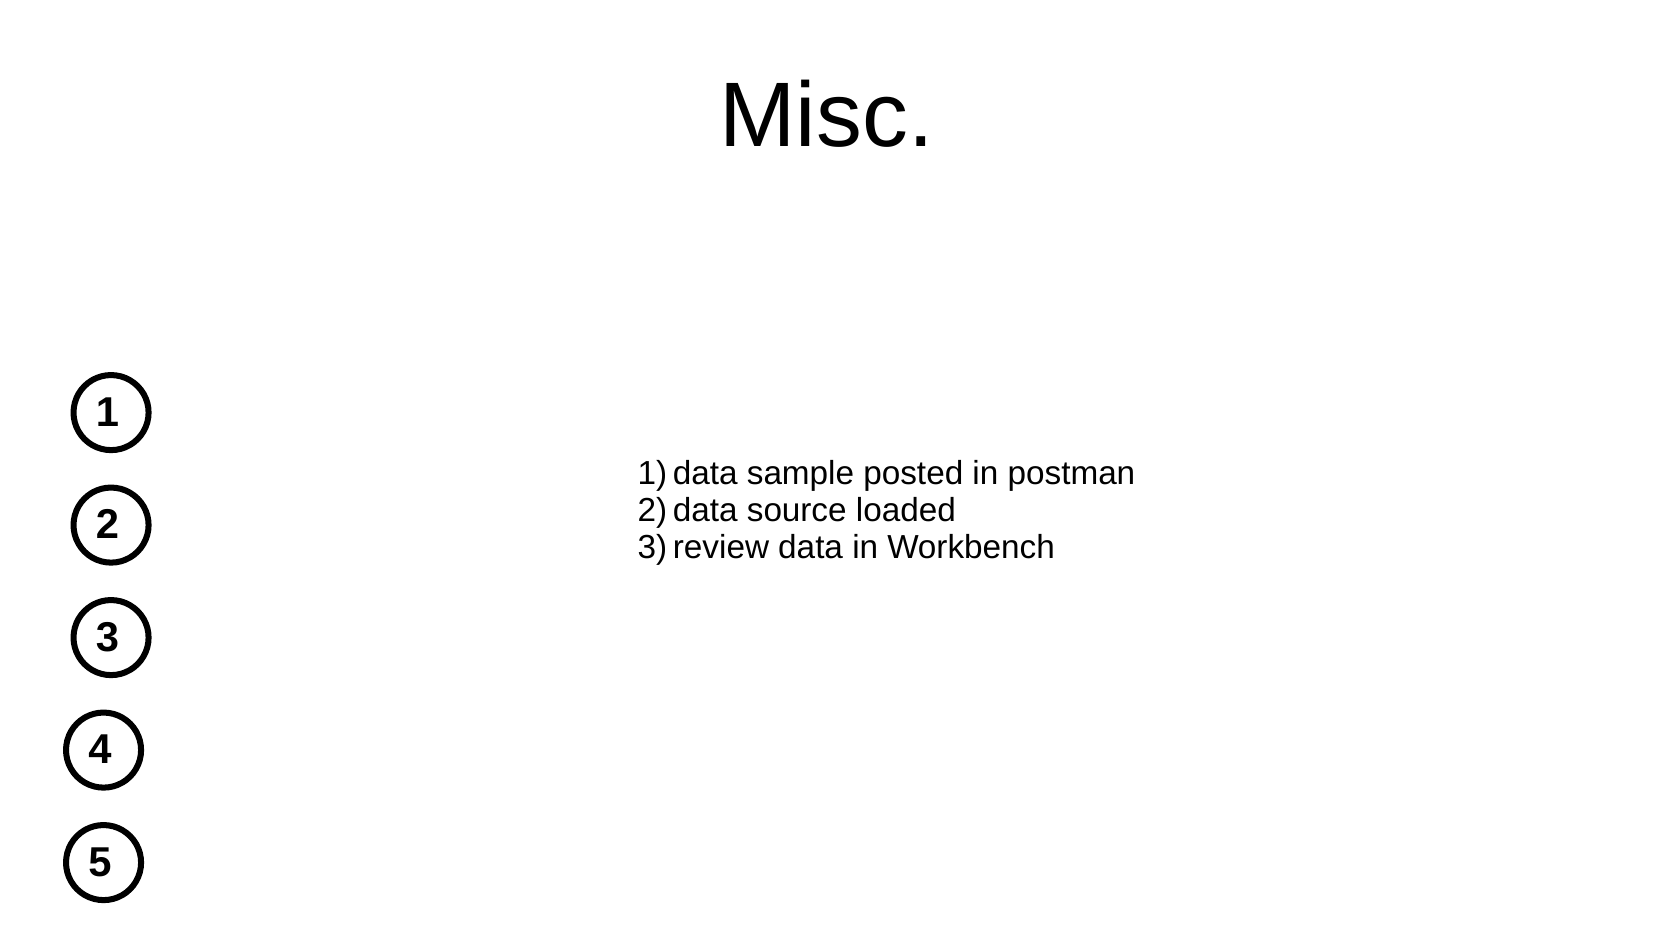

# Misc.
data sample posted in postman
data source loaded
review data in Workbench
1
2
3
4
5